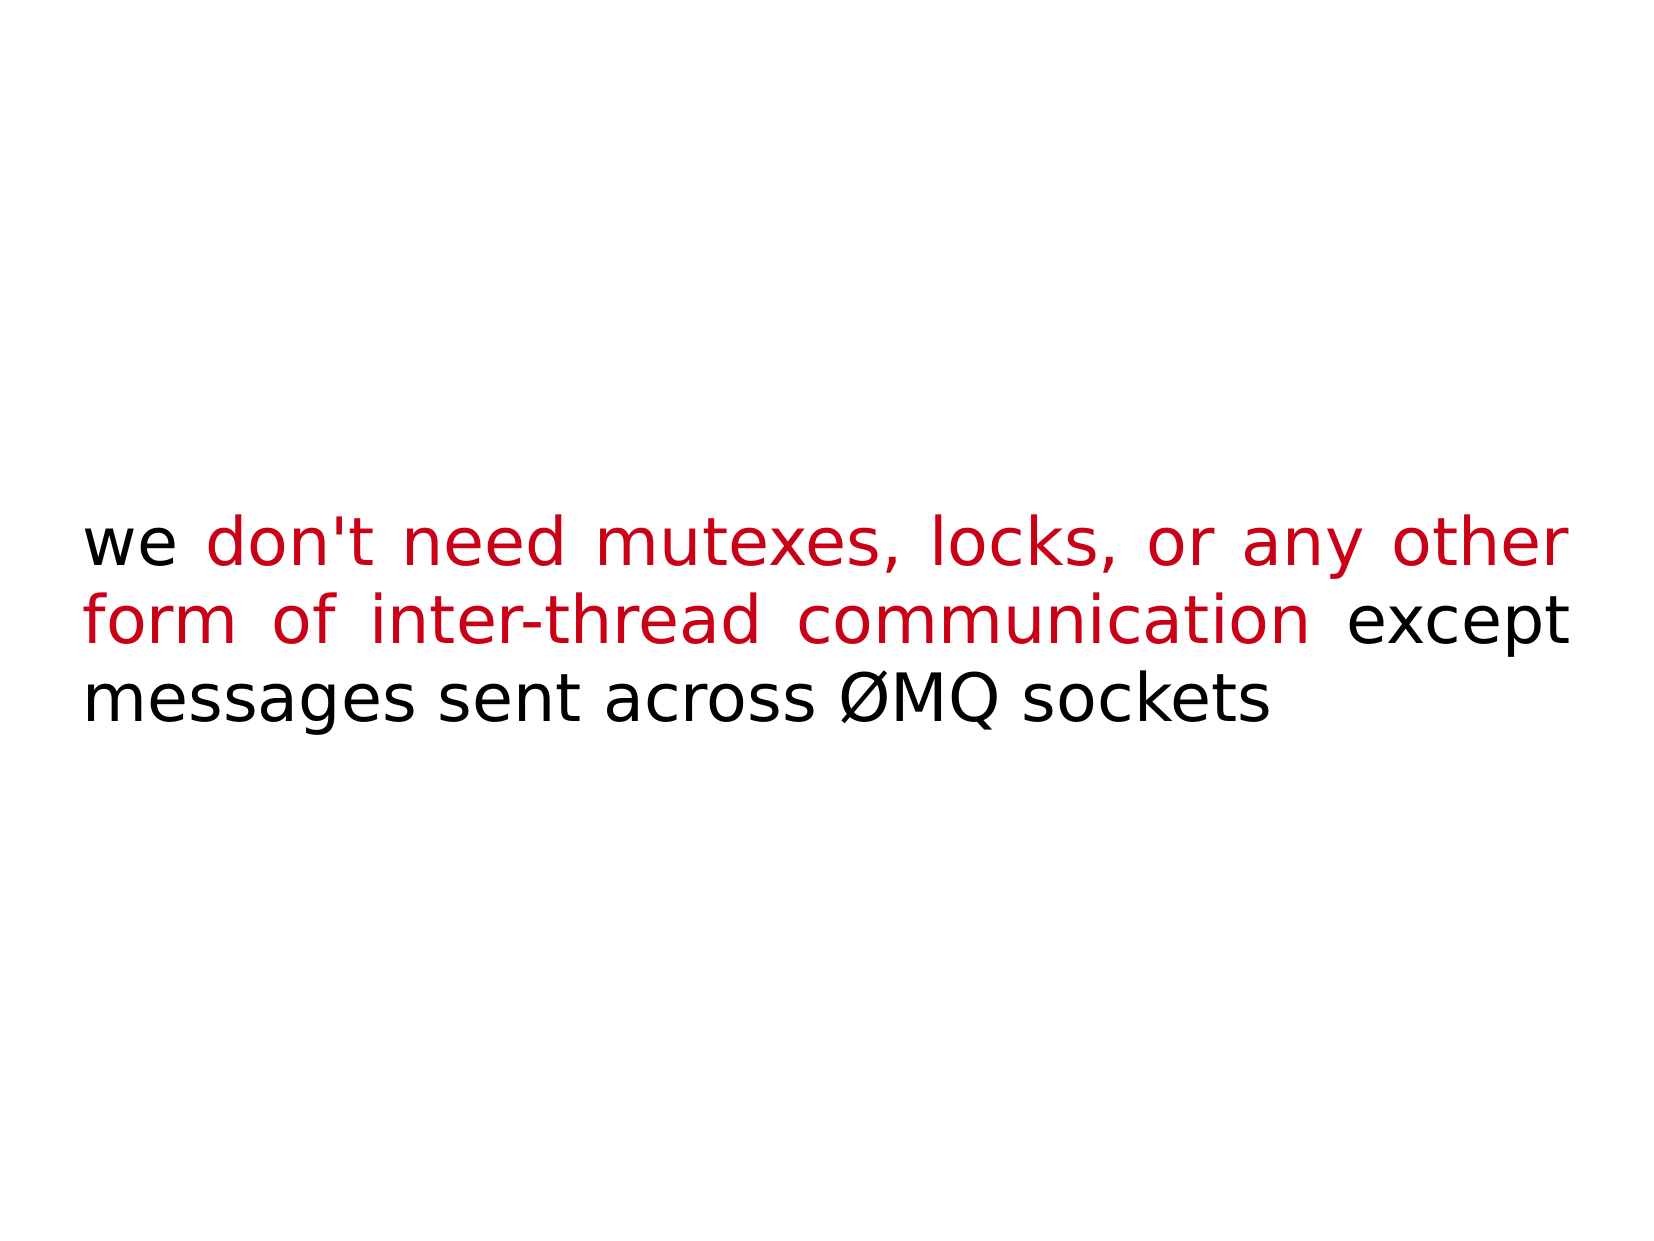

# we don't need mutexes, locks, or any other form of inter-thread communication except messages sent across ØMQ sockets